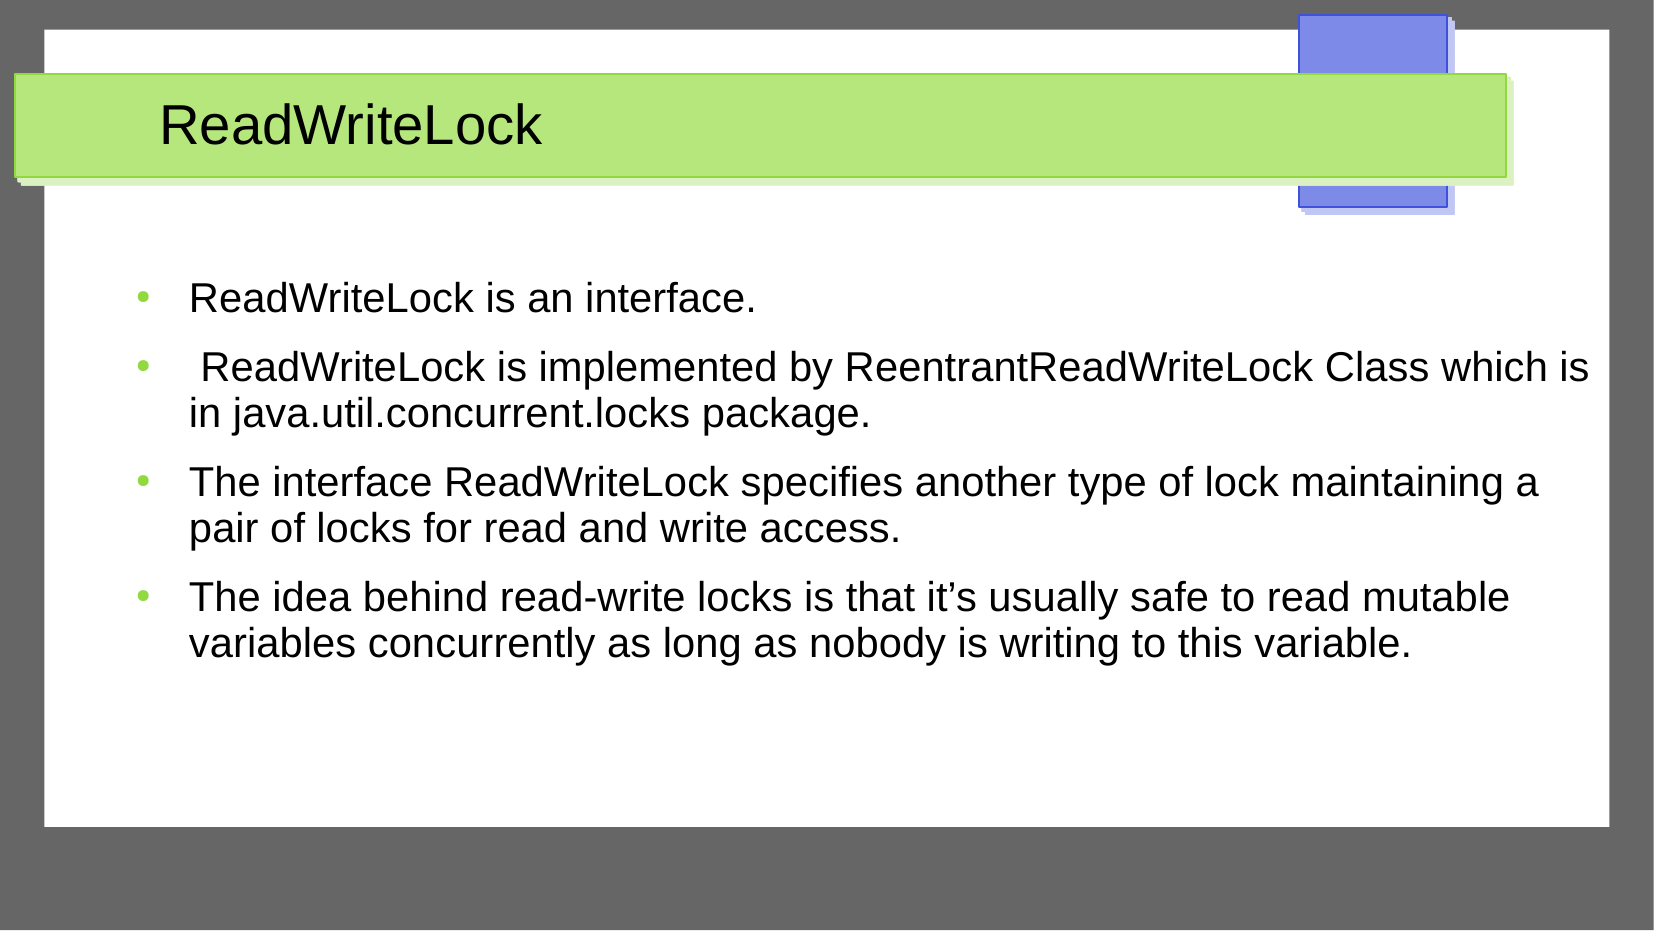

# ReadWriteLock
ReadWriteLock is an interface.
 ReadWriteLock is implemented by ReentrantReadWriteLock Class which is in java.util.concurrent.locks package.
The interface ReadWriteLock specifies another type of lock maintaining a pair of locks for read and write access.
The idea behind read-write locks is that it’s usually safe to read mutable variables concurrently as long as nobody is writing to this variable.